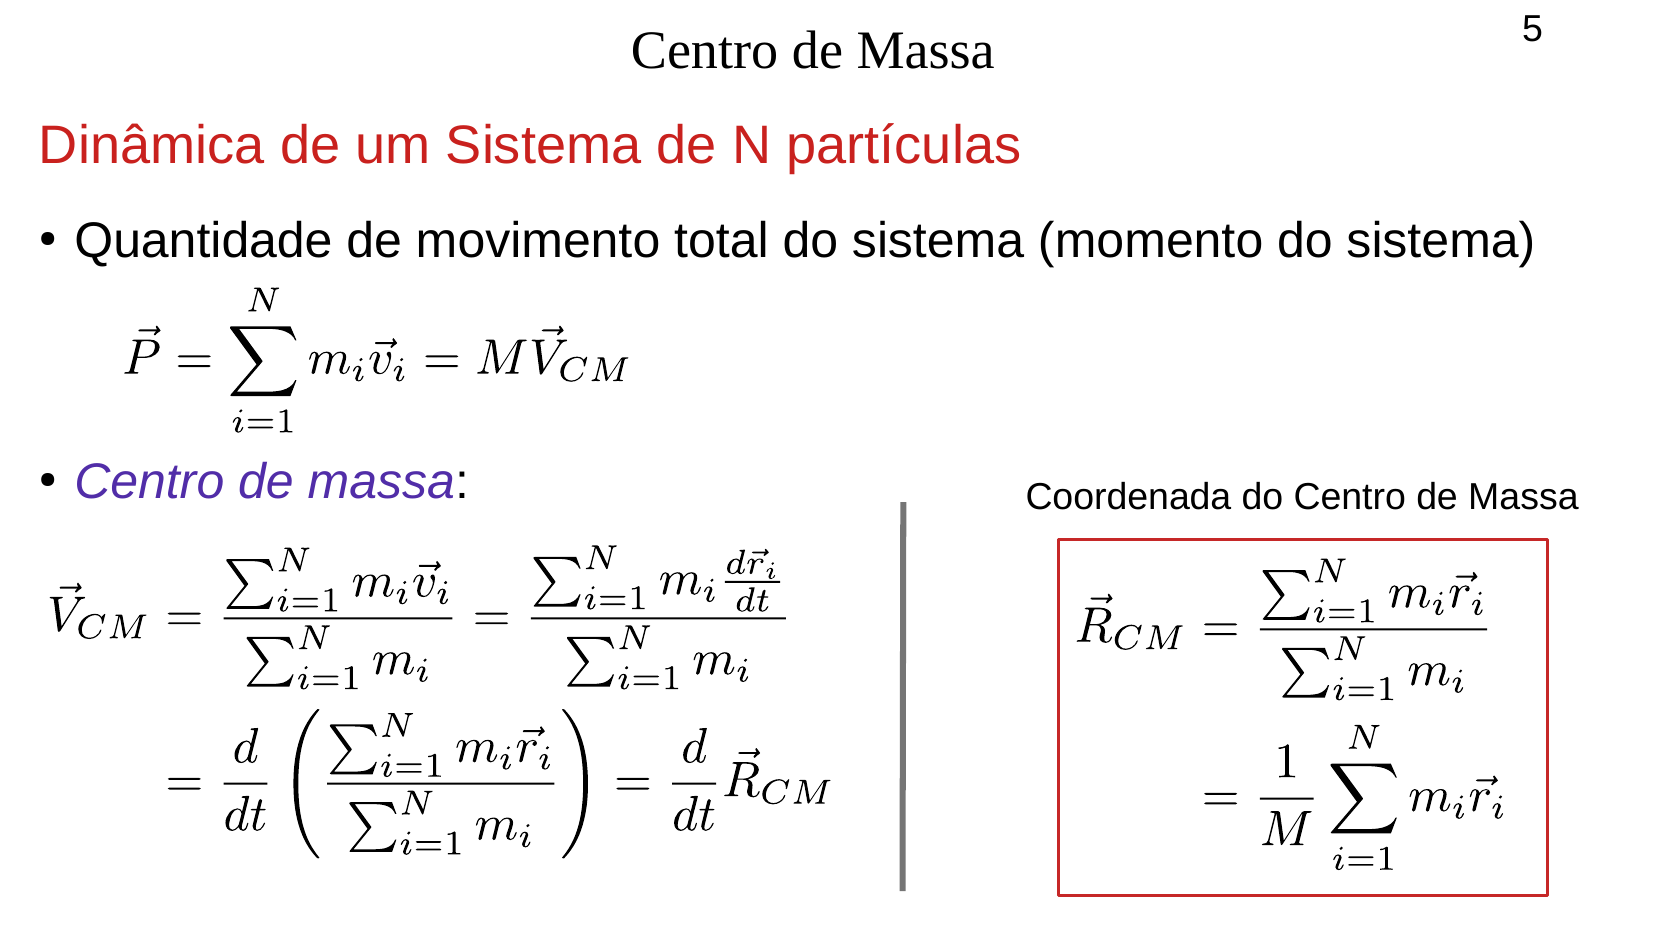

Centro de Massa
Dinâmica de um Sistema de N partículas
Quantidade de movimento total do sistema (momento do sistema)
Centro de massa:
Coordenada do Centro de Massa